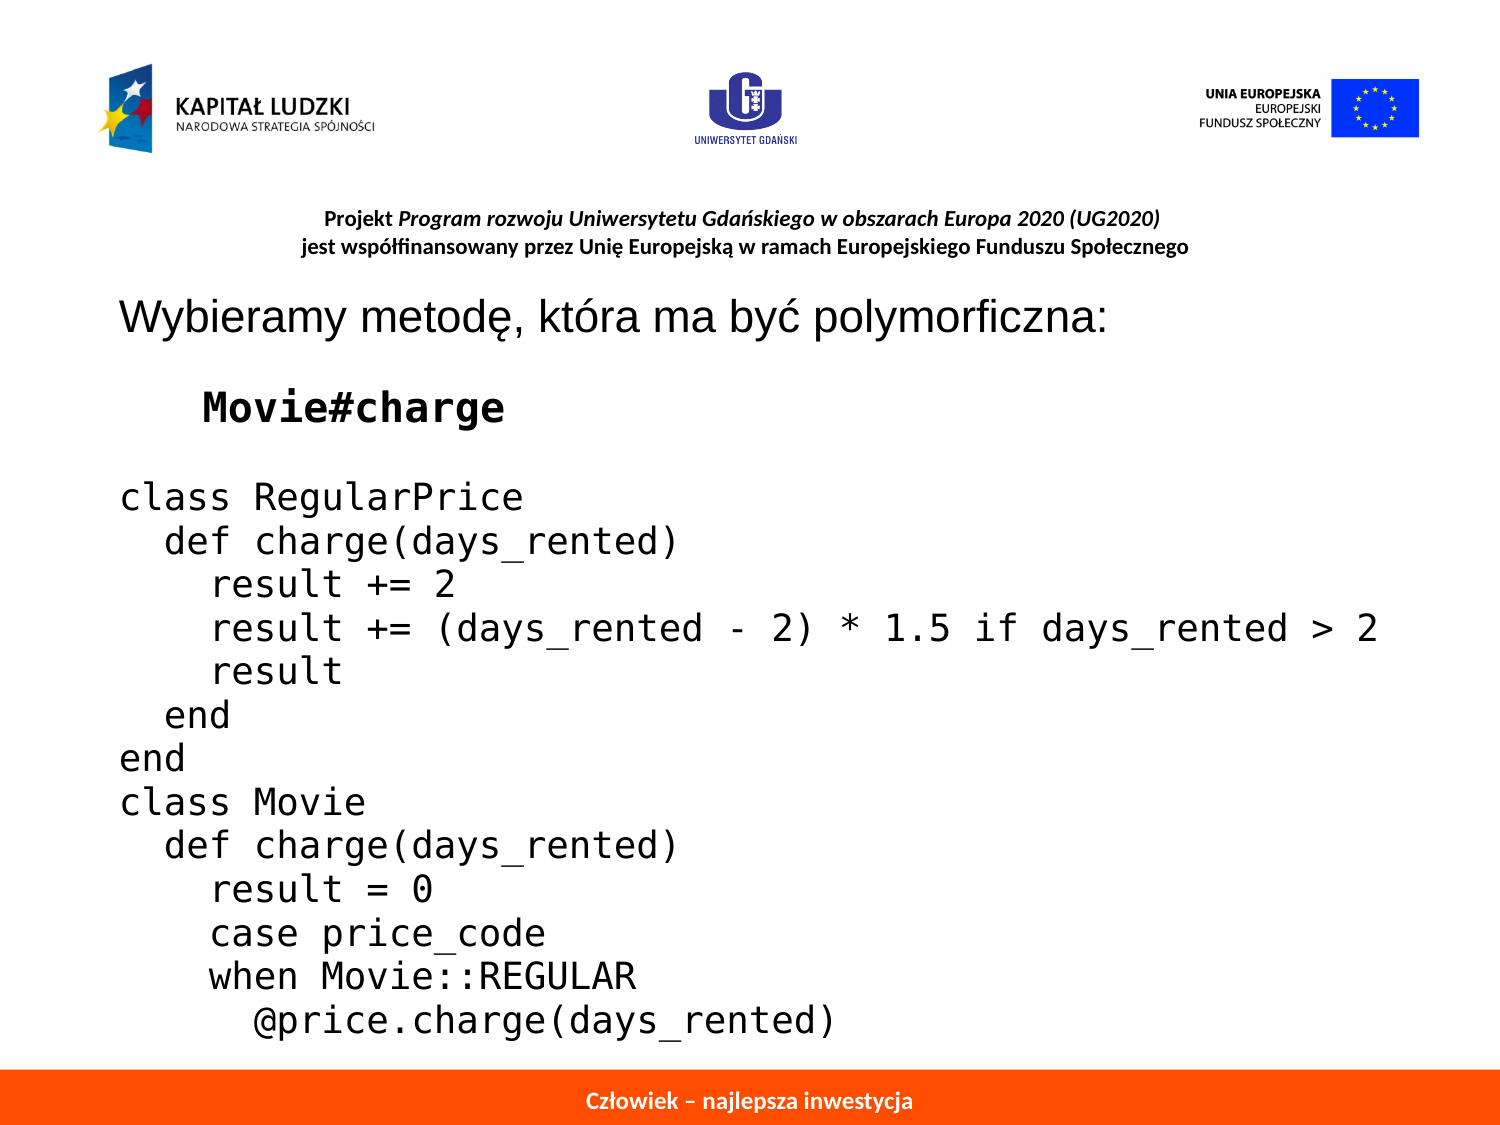

Projekt Program rozwoju Uniwersytetu Gdańskiego w obszarach Europa 2020 (UG2020)
jest współfinansowany przez Unię Europejską w ramach Europejskiego Funduszu Społecznego
Wybieramy metodę, która ma być polymorficzna:
 Movie#charge
class RegularPrice
 def charge(days_rented)
 result += 2
 result += (days_rented - 2) * 1.5 if days_rented > 2
 result
 end
end
class Movie
 def charge(days_rented)
 result = 0
 case price_code
 when Movie::REGULAR
 @price.charge(days_rented)
Człowiek – najlepsza inwestycja